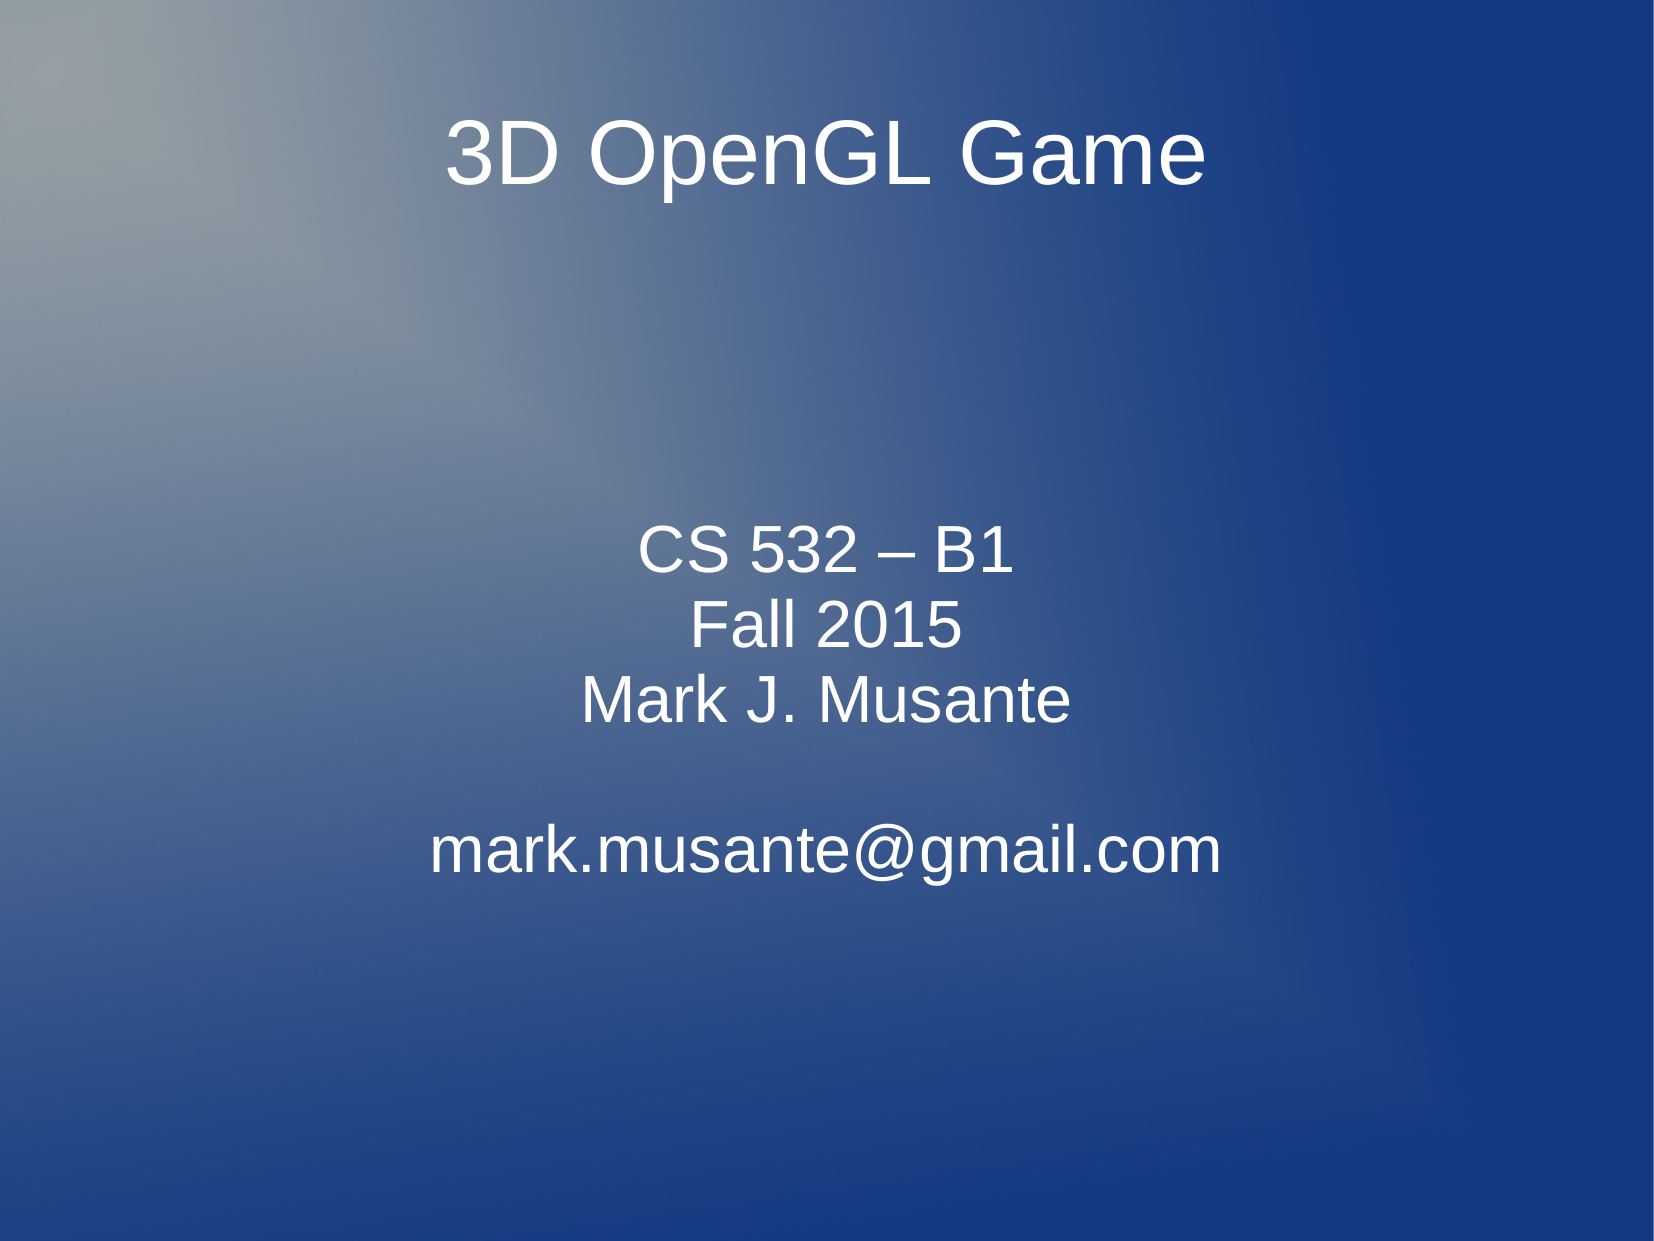

# 3D OpenGL Game
CS 532 – B1
Fall 2015
Mark J. Musante
mark.musante@gmail.com